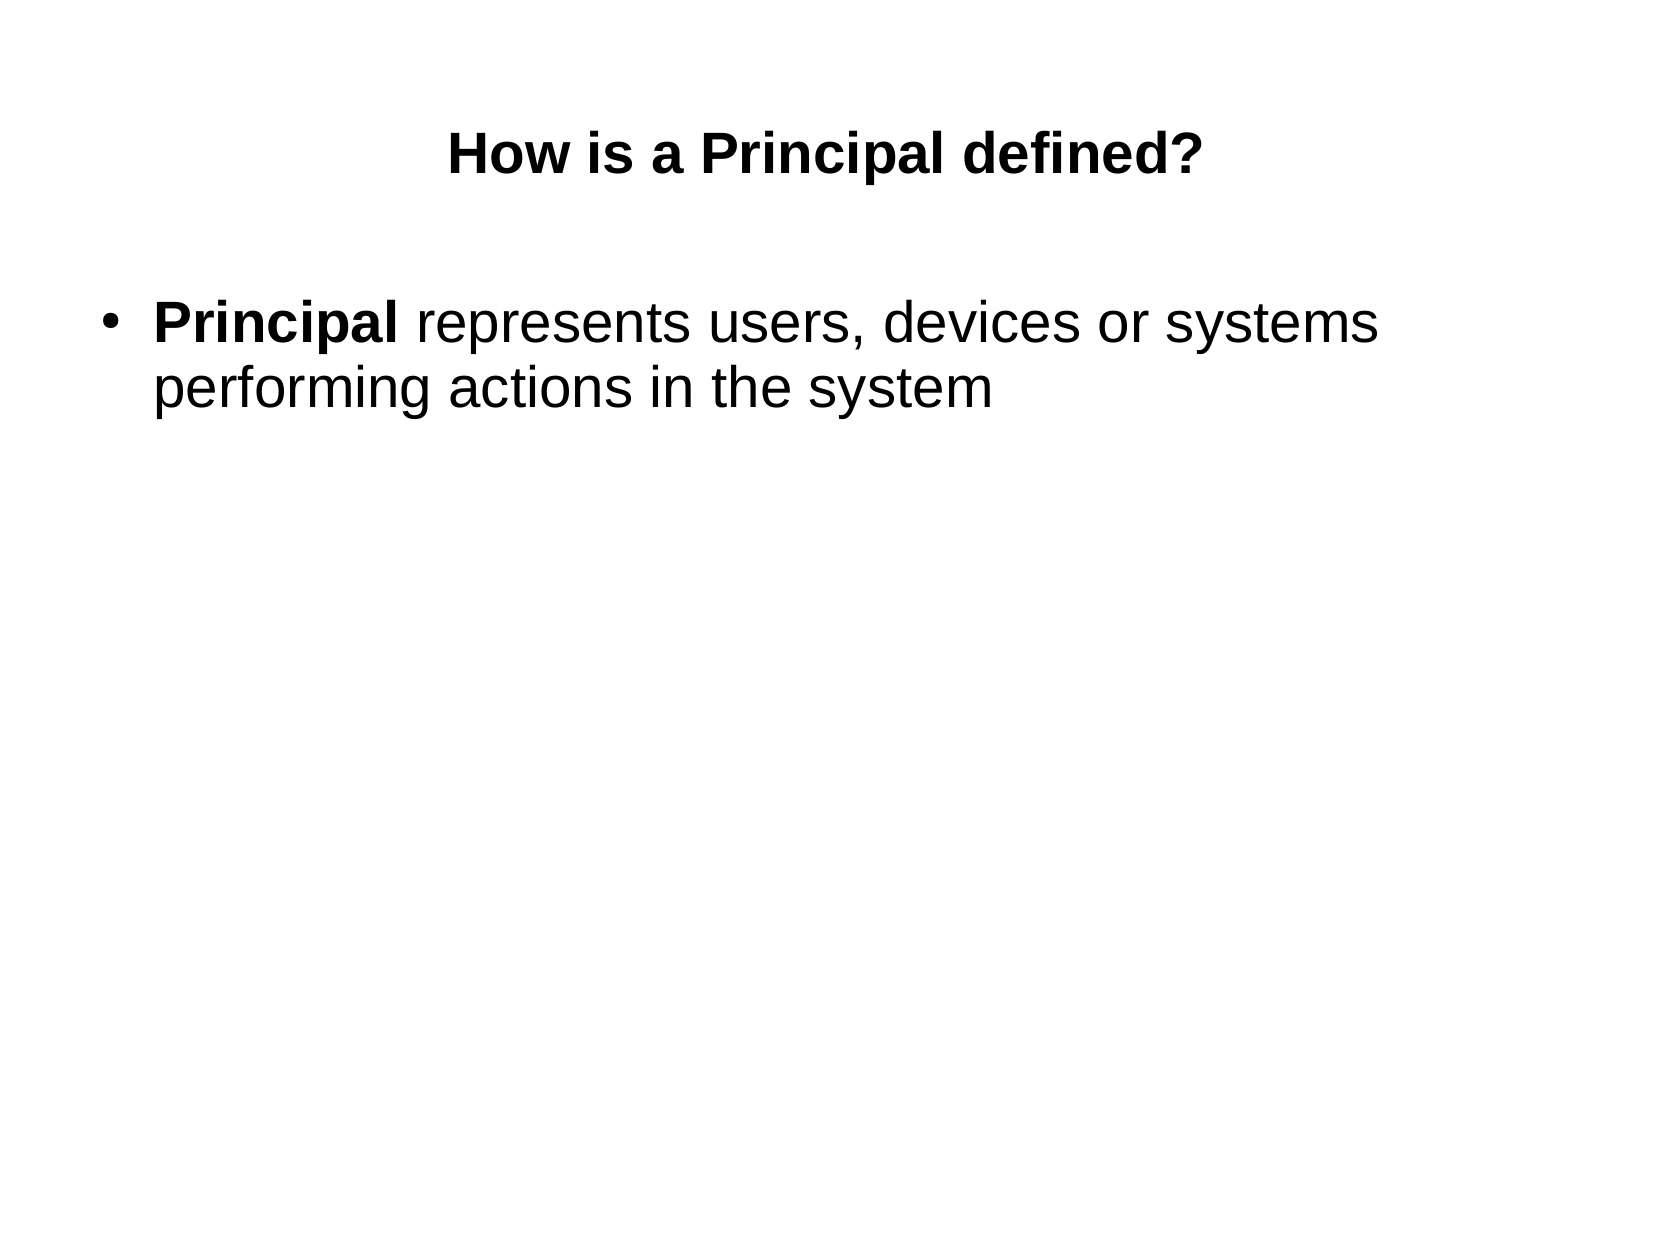

# How is a Principal defined?
Principal represents users, devices or systems performing actions in the system